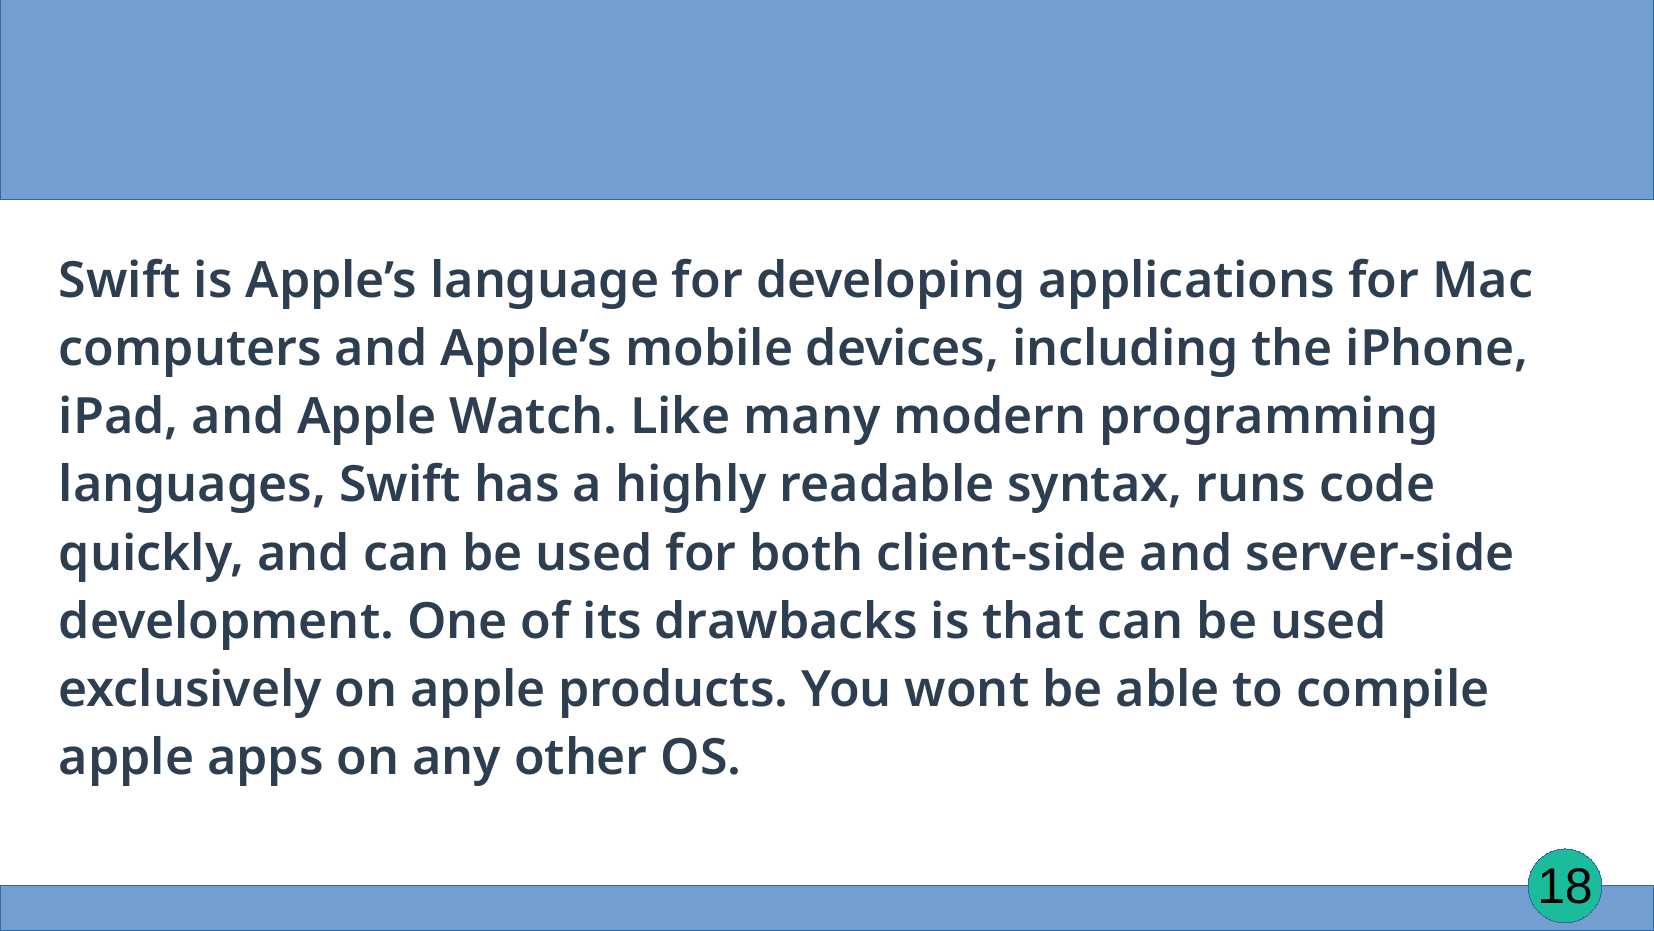

#
Swift is Apple’s language for developing applications for Mac computers and Apple’s mobile devices, including the iPhone, iPad, and Apple Watch. Like many modern programming languages, Swift has a highly readable syntax, runs code quickly, and can be used for both client-side and server-side development. One of its drawbacks is that can be used exclusively on apple products. You wont be able to compile apple apps on any other OS.